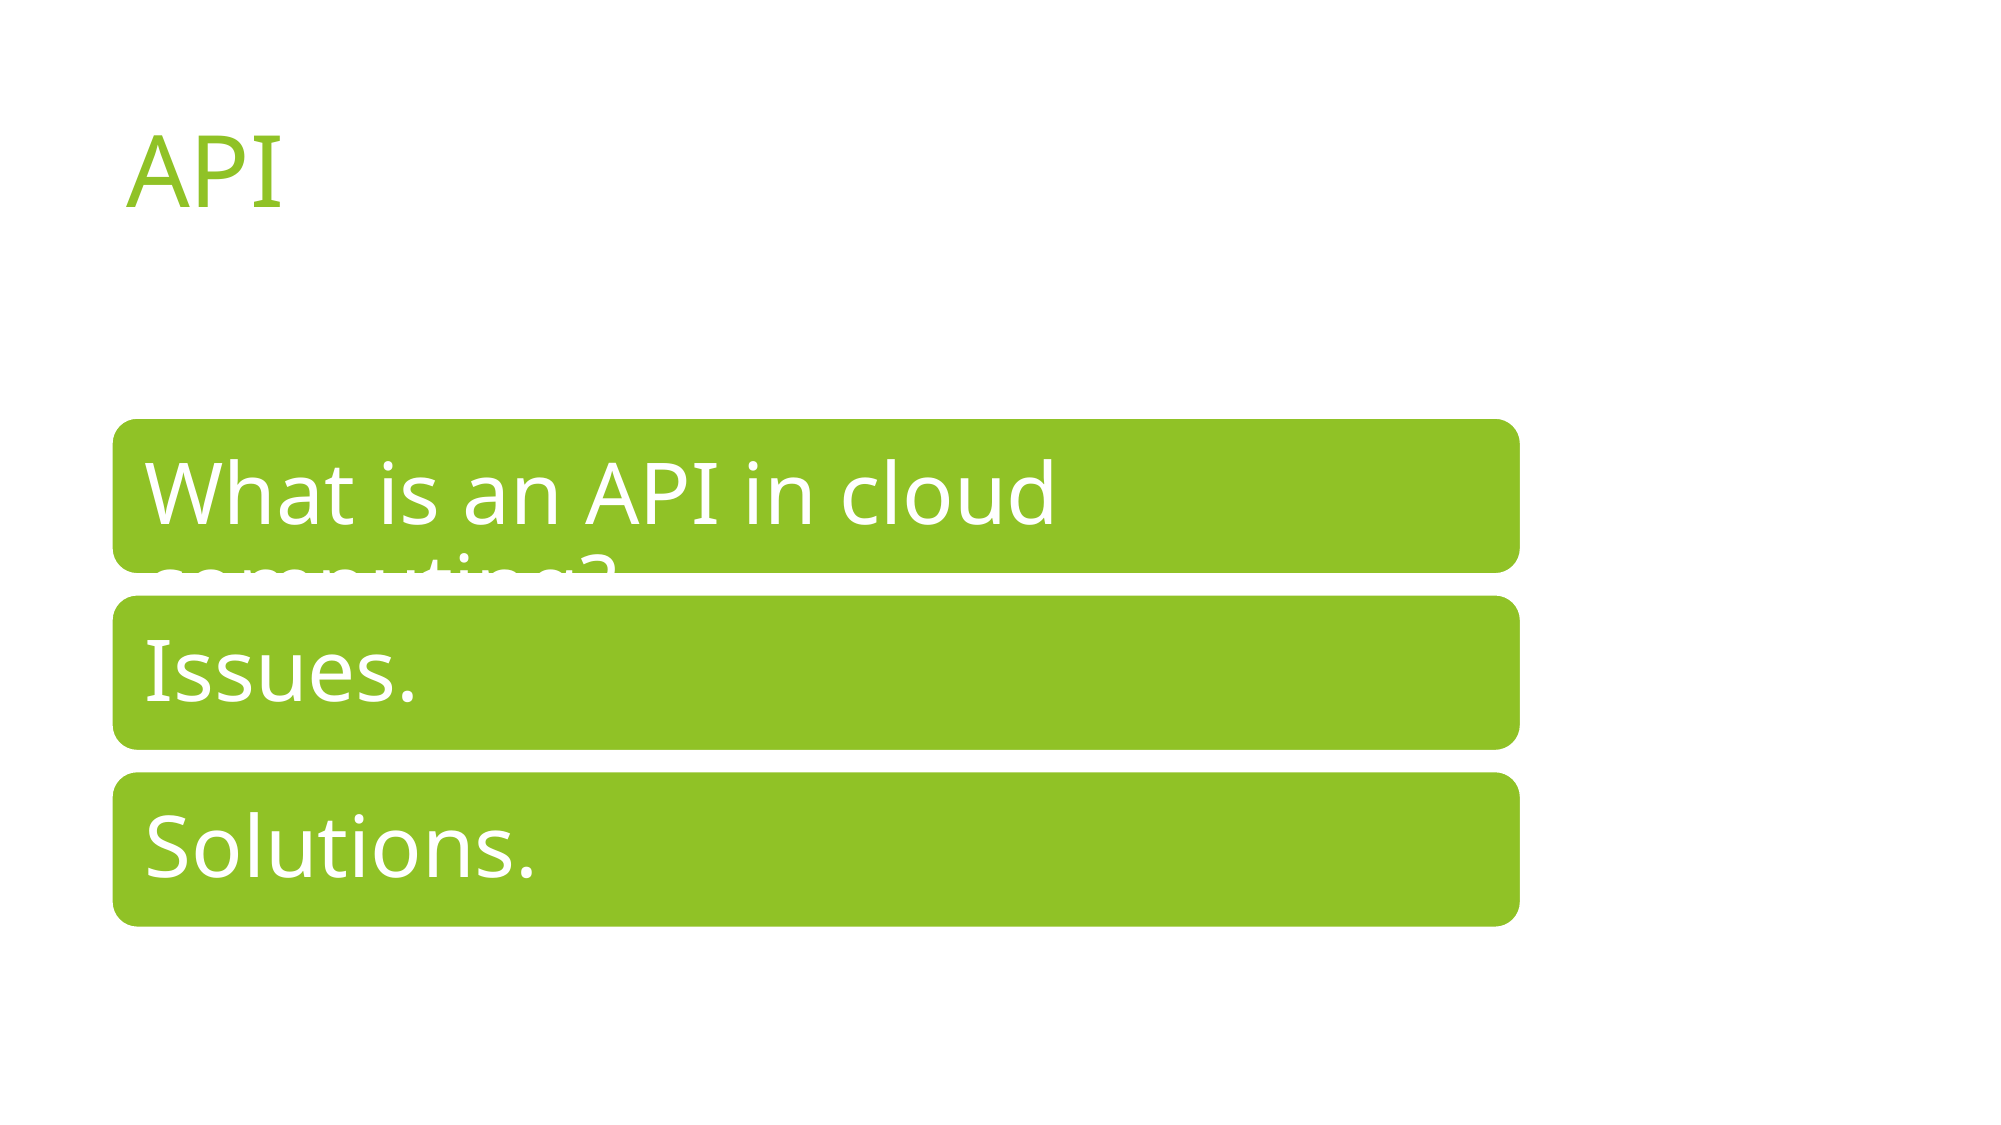

# API
What is an API in cloud computing?
Issues.
Solutions.